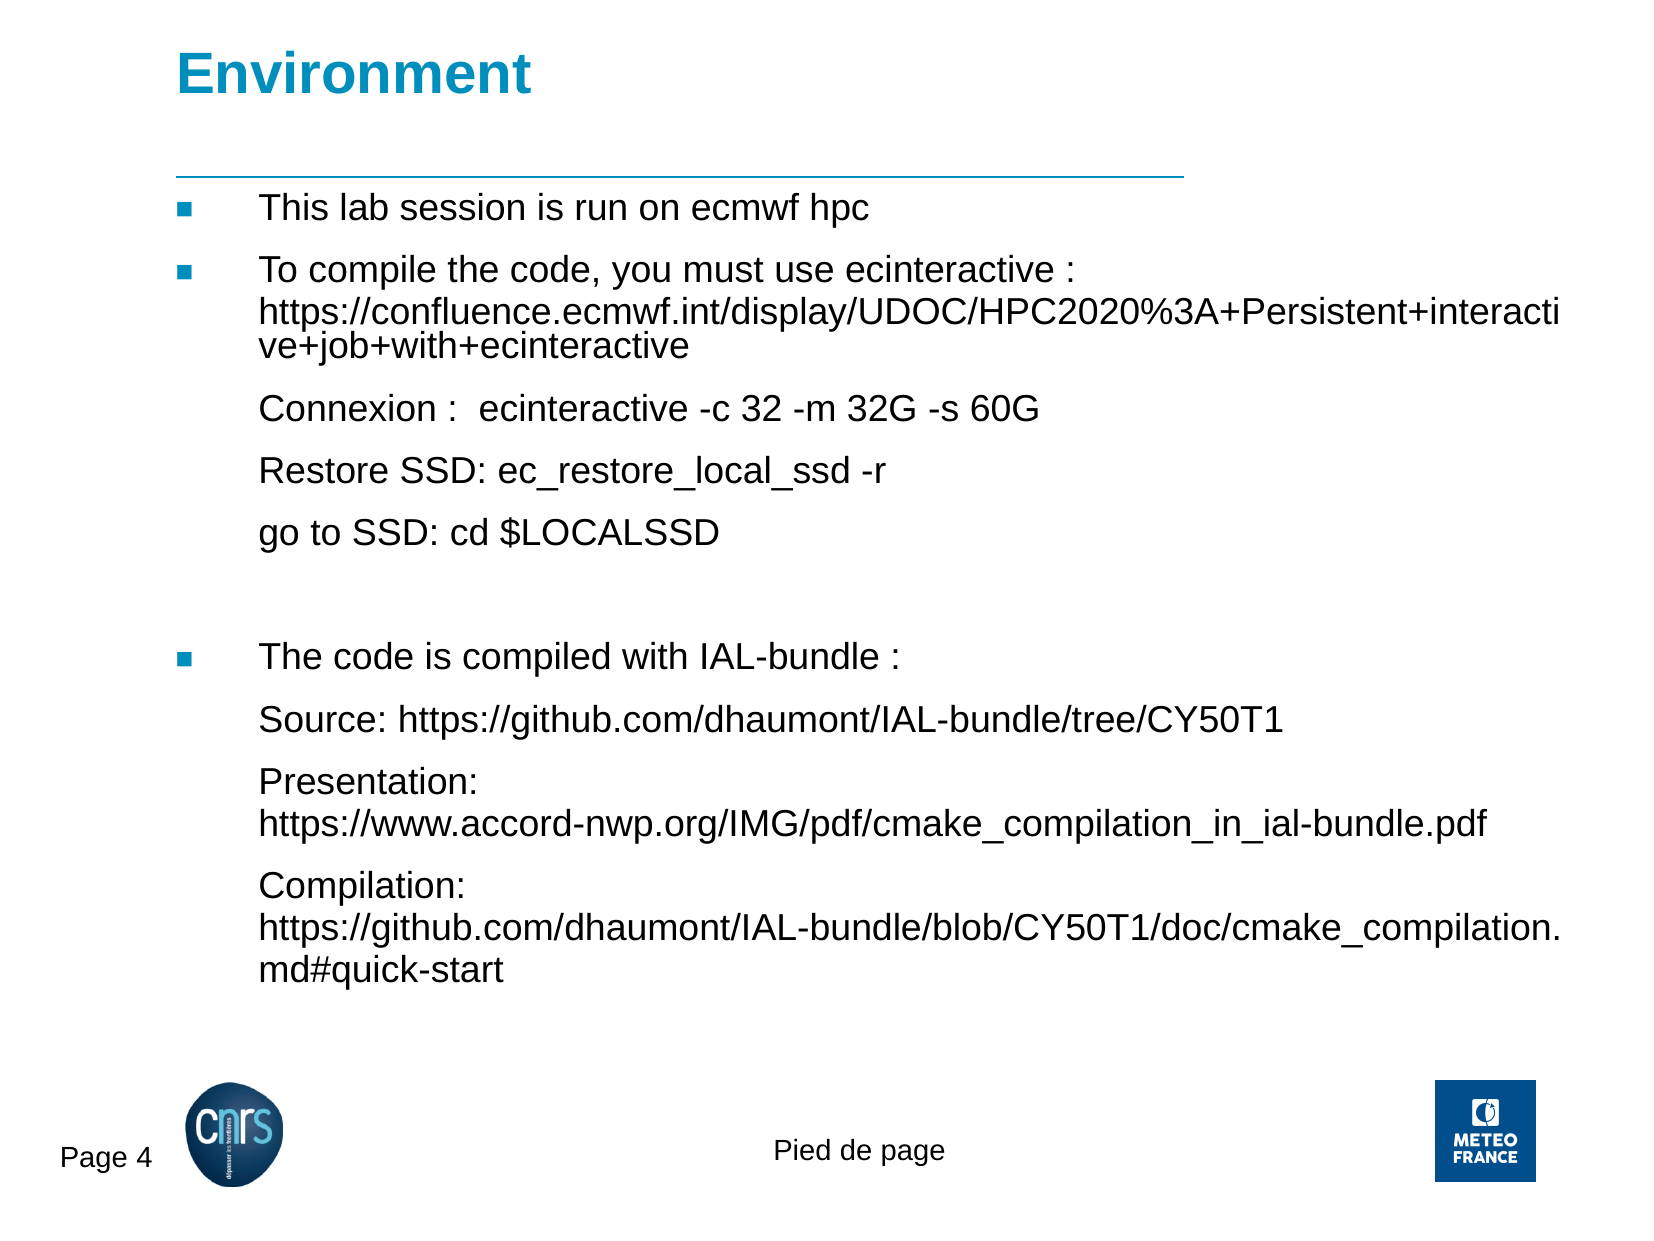

# Environment
This lab session is run on ecmwf hpc
To compile the code, you must use ecinteractive : https://confluence.ecmwf.int/display/UDOC/HPC2020%3A+Persistent+interactive+job+with+ecinteractive
Connexion : ecinteractive -c 32 -m 32G -s 60G
Restore SSD: ec_restore_local_ssd -r
go to SSD: cd $LOCALSSD
The code is compiled with IAL-bundle :
Source: https://github.com/dhaumont/IAL-bundle/tree/CY50T1
Presentation: https://www.accord-nwp.org/IMG/pdf/cmake_compilation_in_ial-bundle.pdf
Compilation: https://github.com/dhaumont/IAL-bundle/blob/CY50T1/doc/cmake_compilation.md#quick-start
Pied de page
4